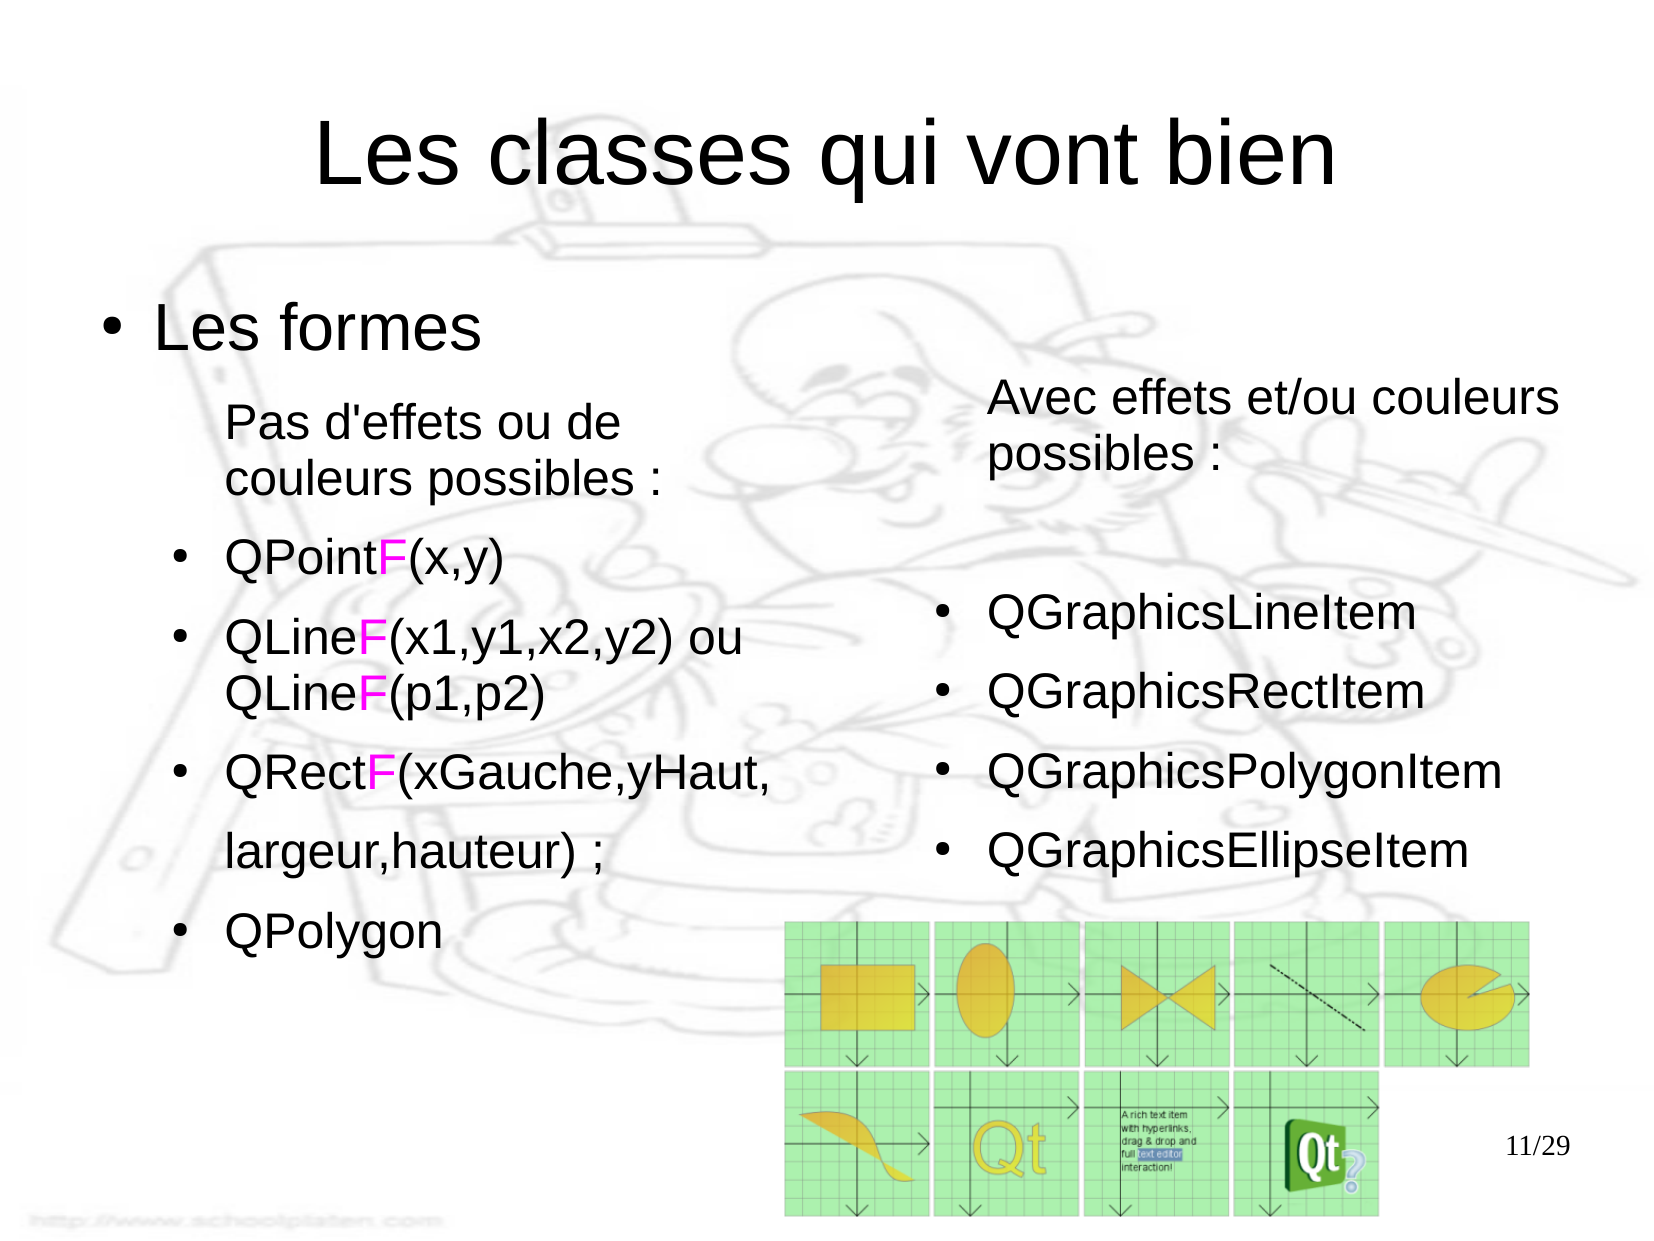

# Les classes qui vont bien
Les formes
Pas d'effets ou de couleurs possibles :
QPointF(x,y)
QLineF(x1,y1,x2,y2) ou QLineF(p1,p2)
QRectF(xGauche,yHaut,
largeur,hauteur) ;
QPolygon
Avec effets et/ou couleurs possibles :
QGraphicsLineItem
QGraphicsRectItem
QGraphicsPolygonItem
QGraphicsEllipseItem
11